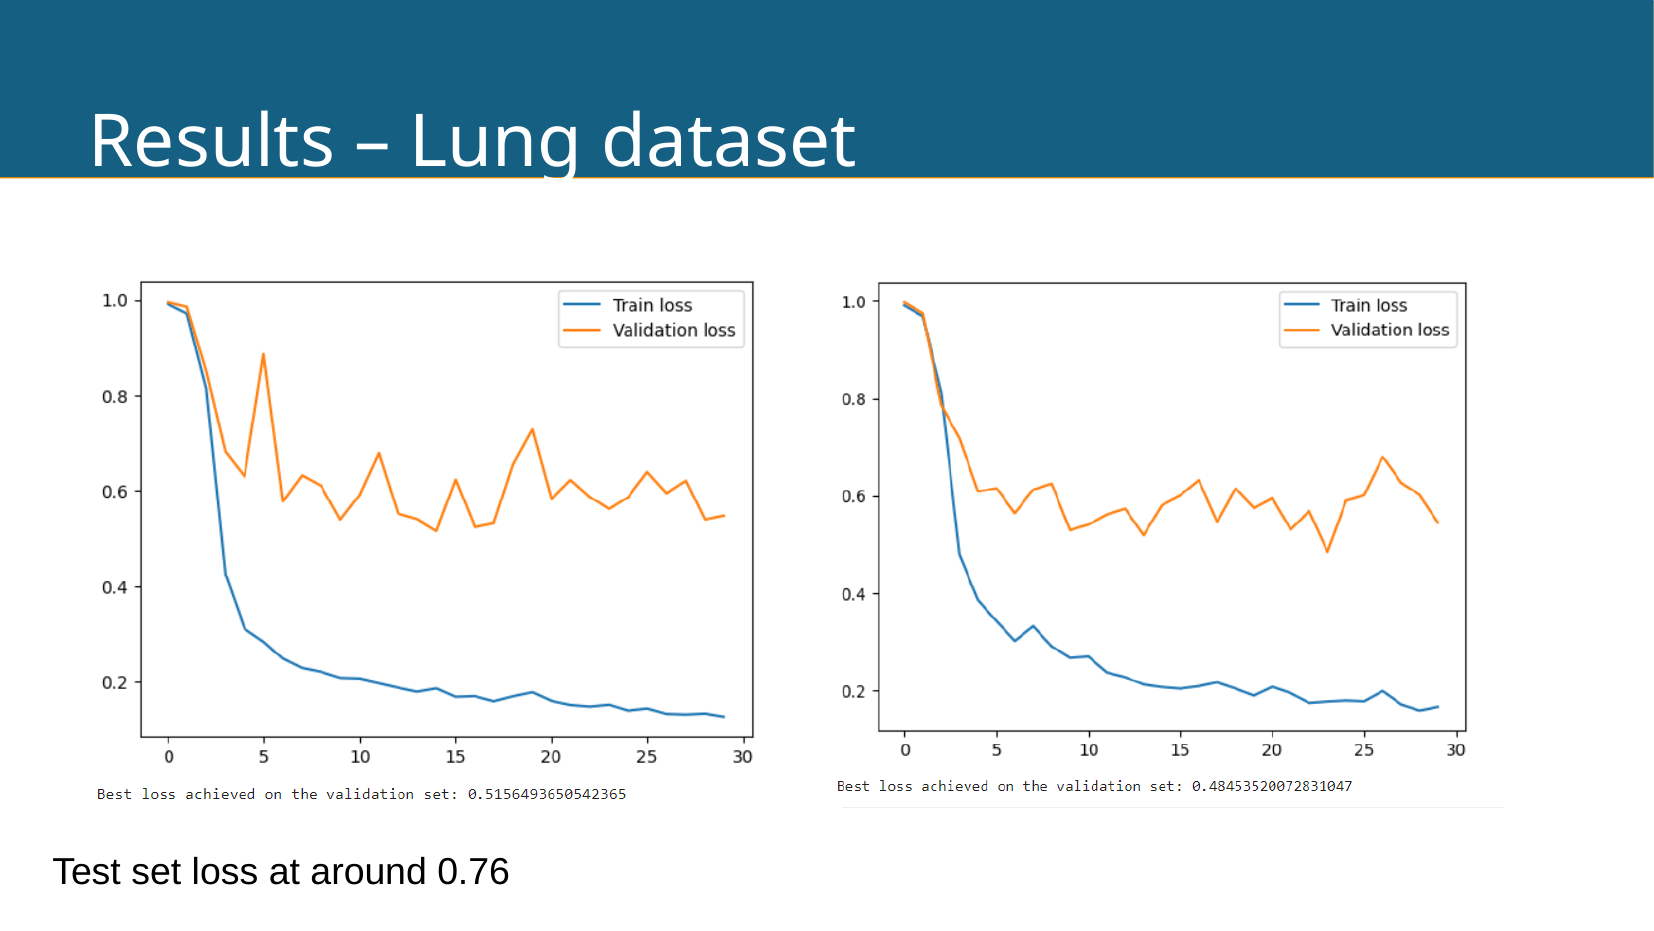

Results – Lung dataset
Test set loss at around 0.76